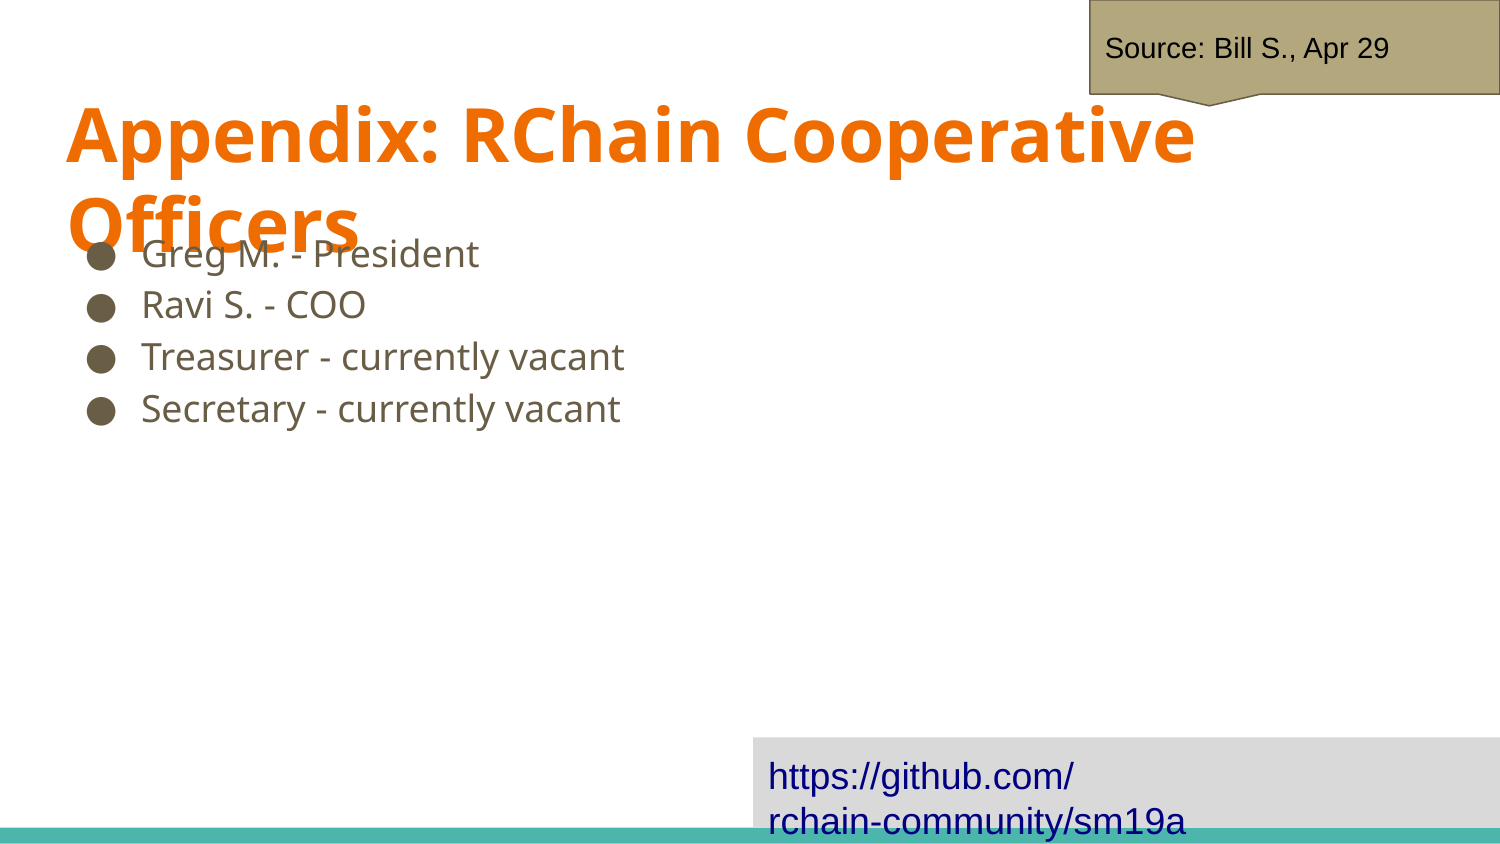

Source: Bill S., Apr 29
# Appendix: RChain Cooperative Officers
Greg M. - President
Ravi S. - COO
Treasurer - currently vacant
Secretary - currently vacant